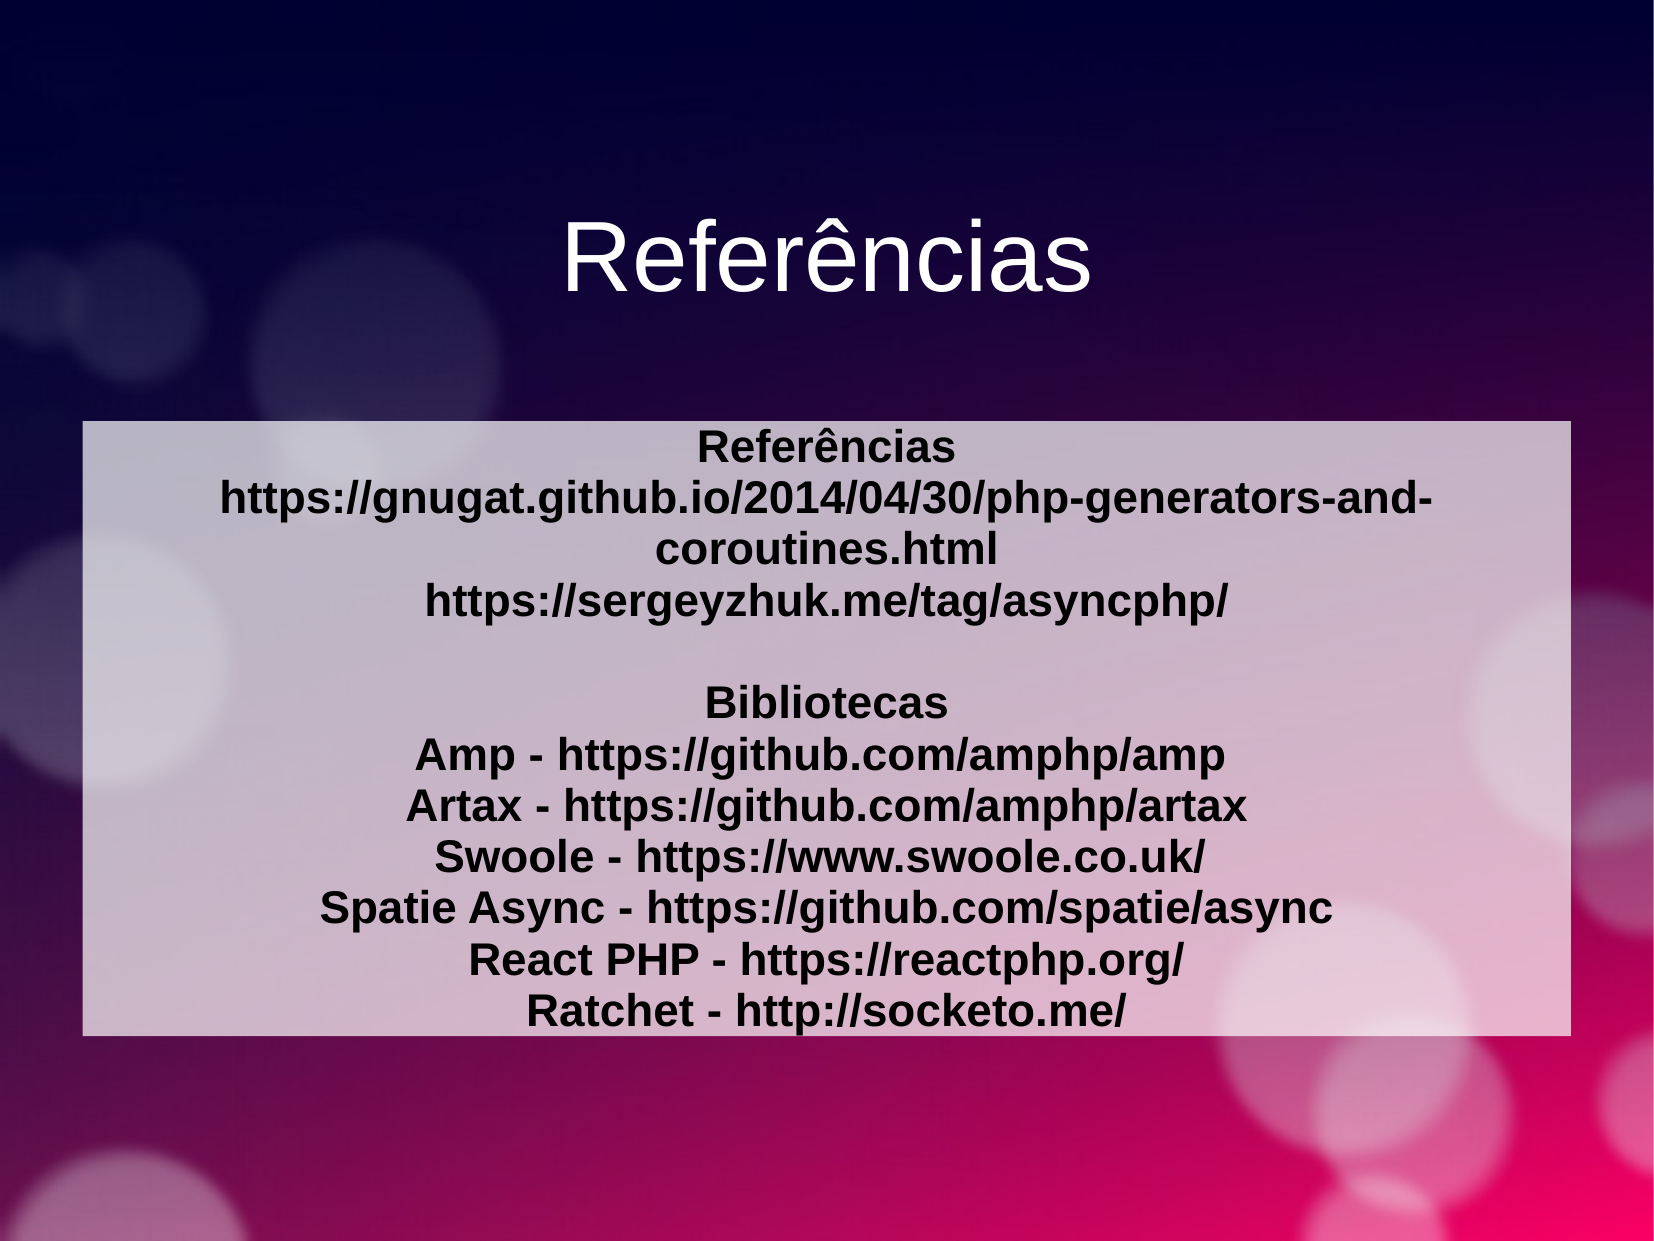

# Referências
Referências
https://gnugat.github.io/2014/04/30/php-generators-and-coroutines.html
https://sergeyzhuk.me/tag/asyncphp/
Bibliotecas
Amp - https://github.com/amphp/amp
Artax - https://github.com/amphp/artax
Swoole - https://www.swoole.co.uk/
Spatie Async - https://github.com/spatie/async
React PHP - https://reactphp.org/
Ratchet - http://socketo.me/